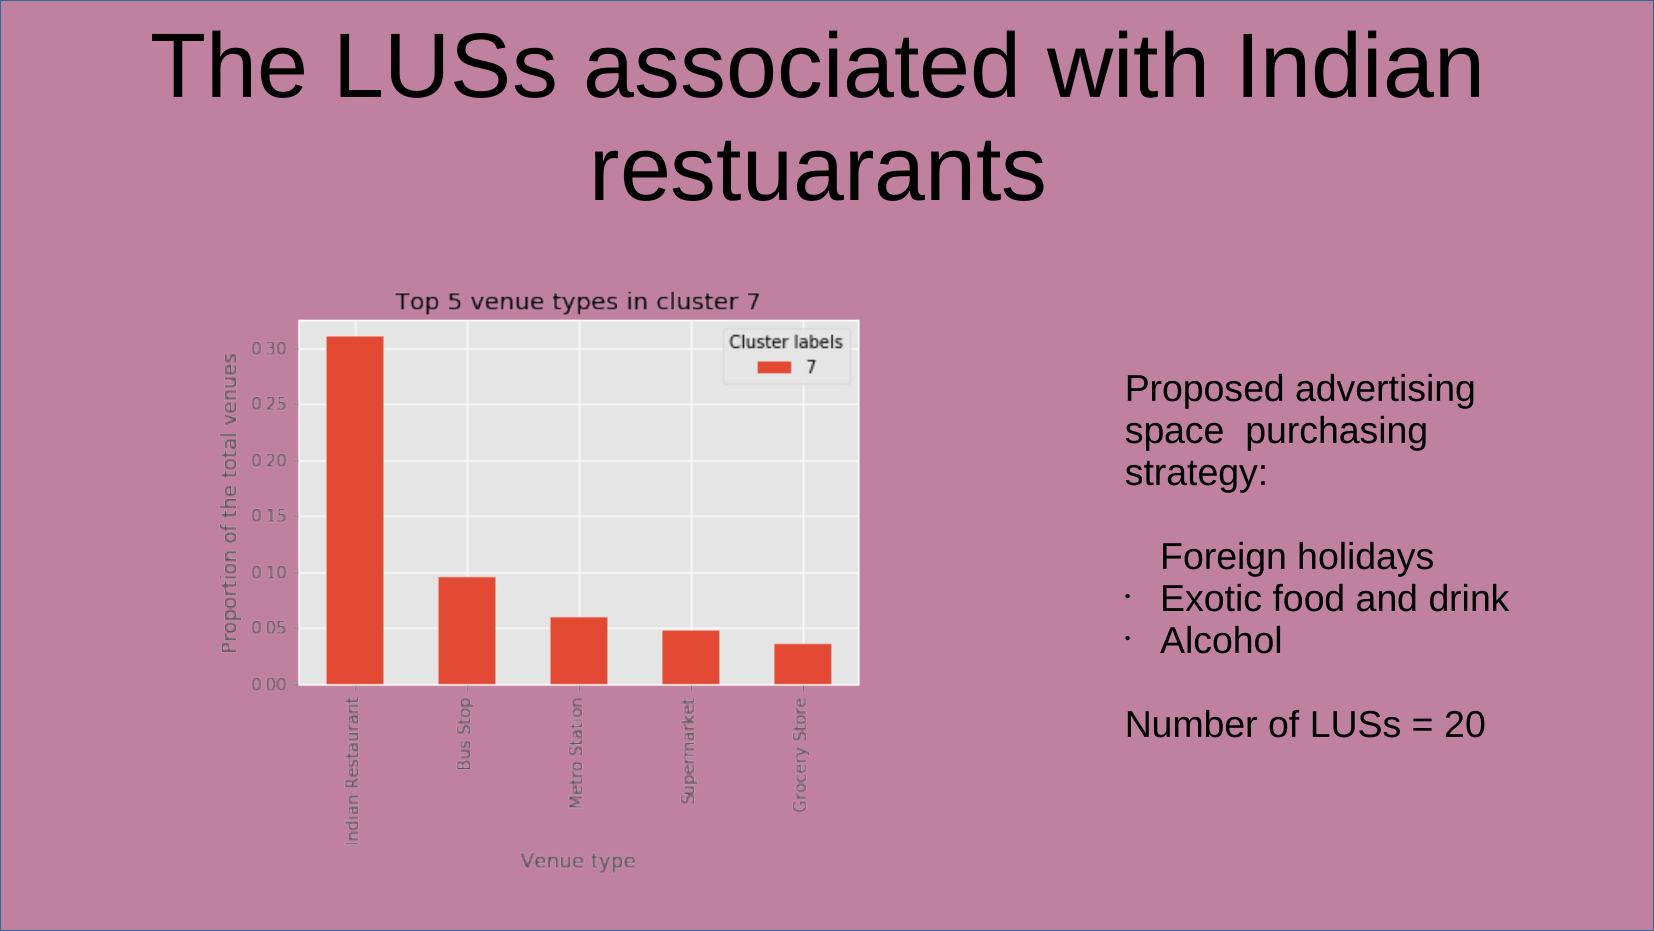

# The LUSs associated with Indian restuarants
Proposed advertising space purchasing strategy:
Foreign holidays
Exotic food and drink
Alcohol
Number of LUSs = 20